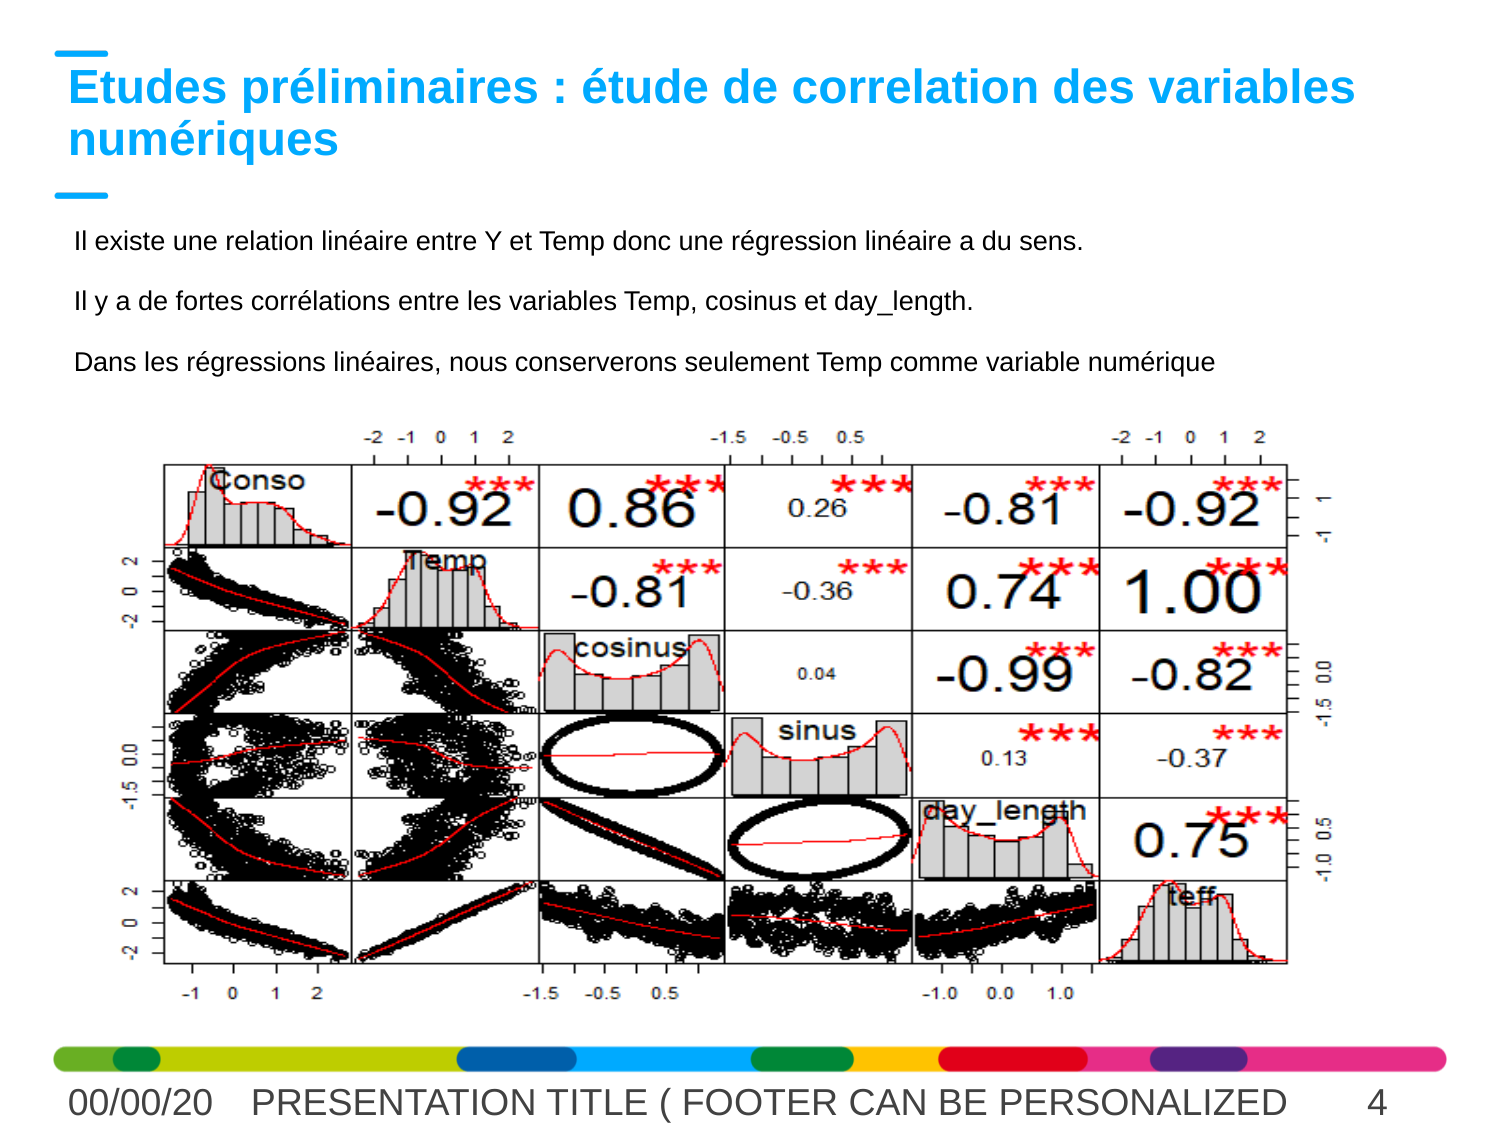

# Etudes préliminaires : étude de correlation des variables numériques
Il existe une relation linéaire entre Y et Temp donc une régression linéaire a du sens.
Il y a de fortes corrélations entre les variables Temp, cosinus et day_length.
Dans les régressions linéaires, nous conserverons seulement Temp comme variable numérique
00/00/2016
PRESENTATION TITLE ( FOOTER CAN BE PERSONALIZED AS FOLLOW: INSERT / HEADER AND FOOTER")